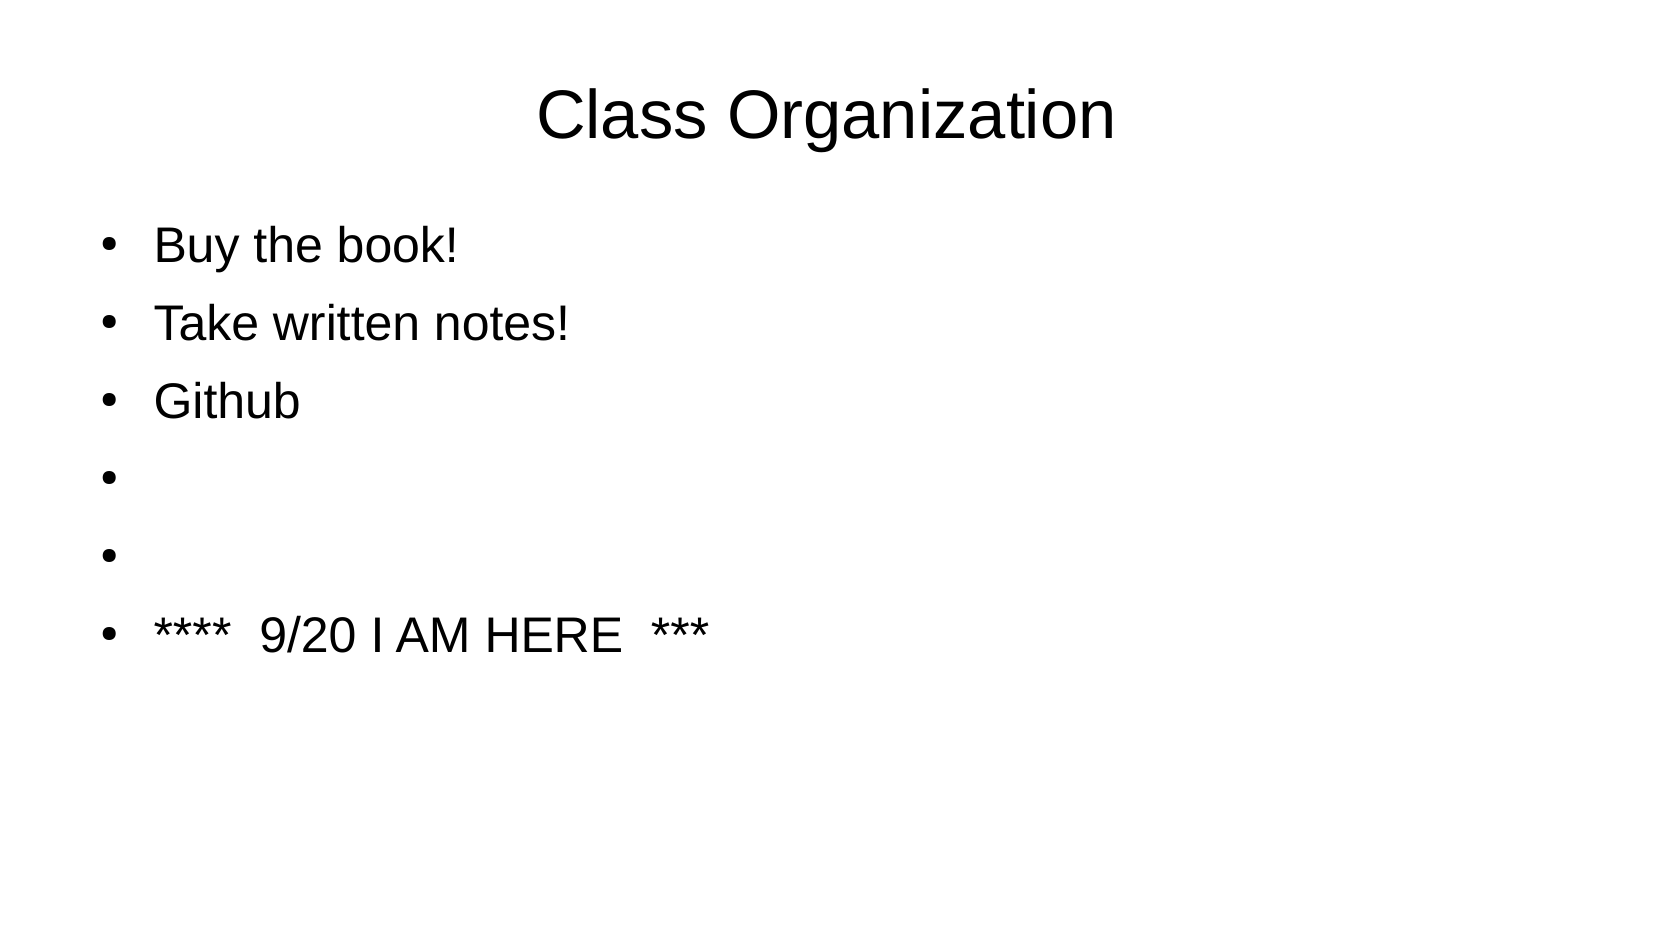

# Class Organization
Buy the book!
Take written notes!
Github
**** 9/20 I AM HERE ***